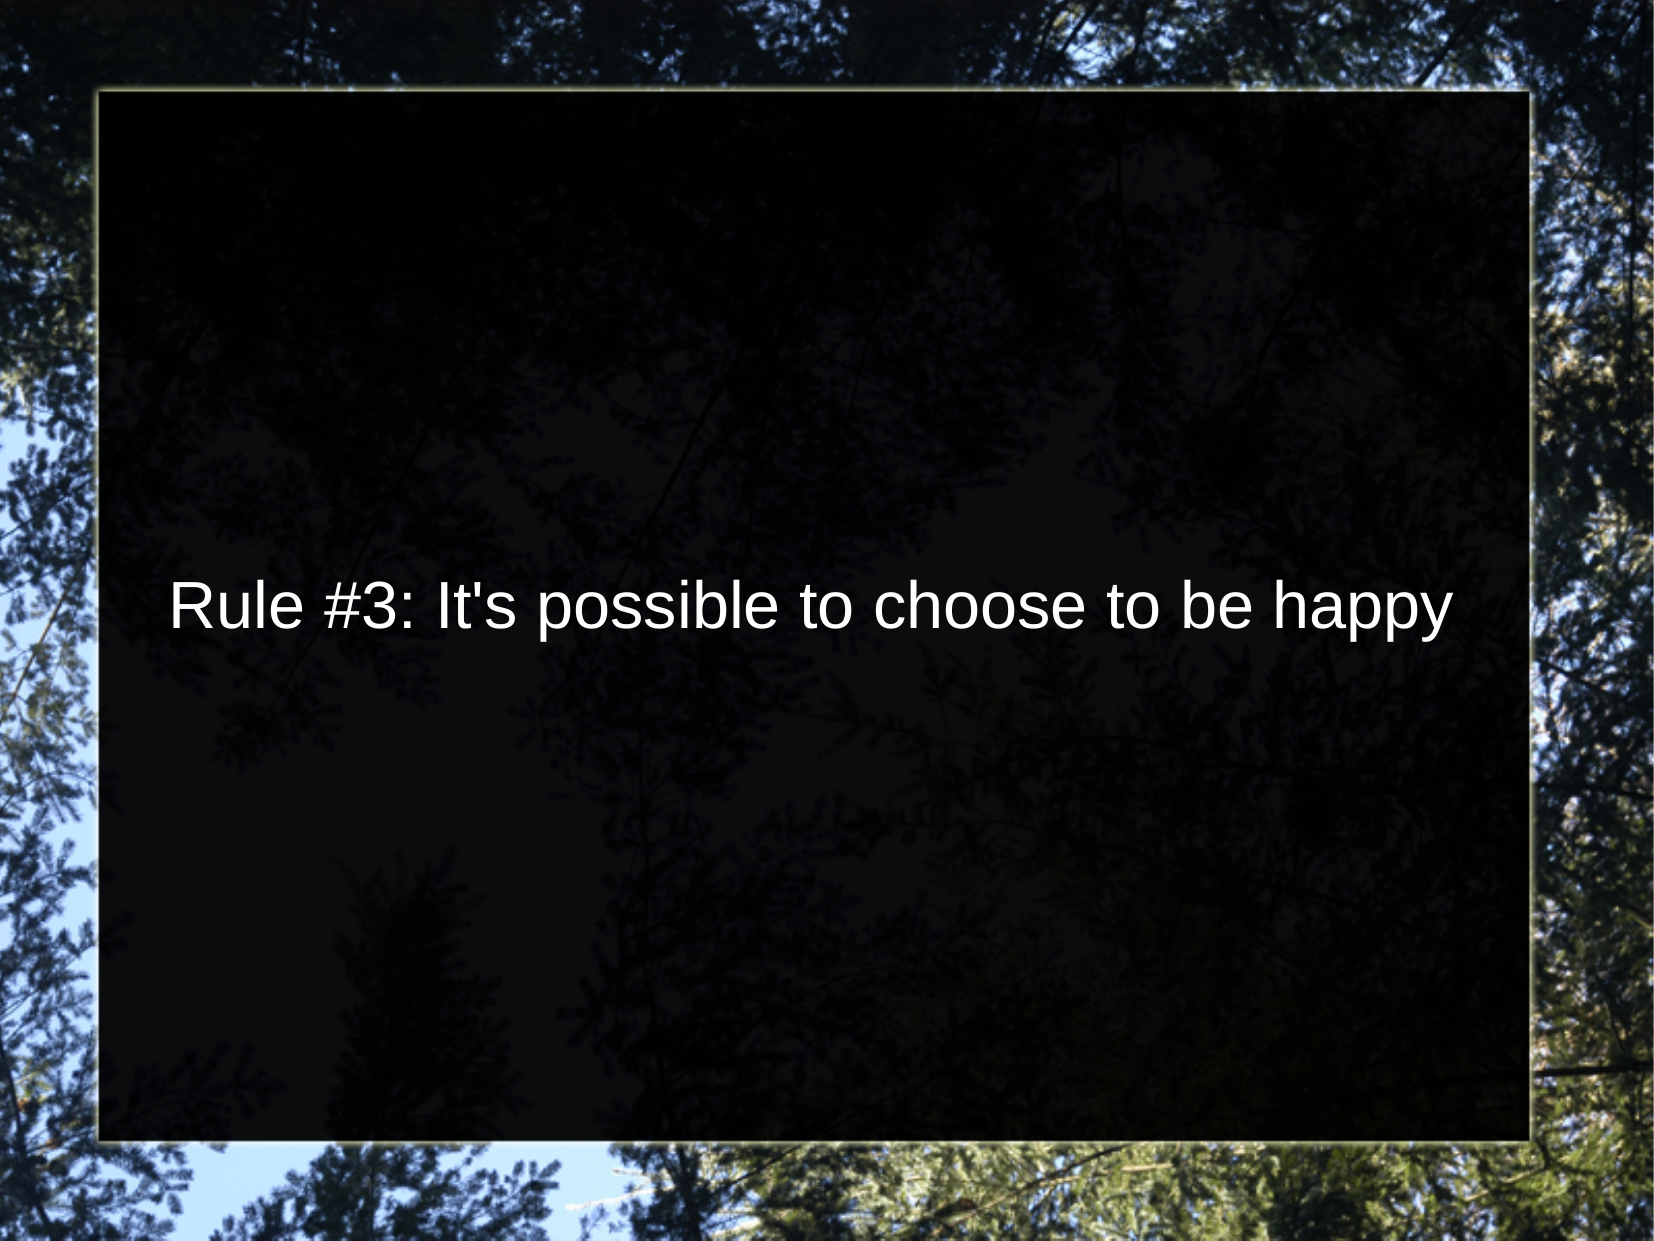

# Rule #3: It's possible to choose to be happy